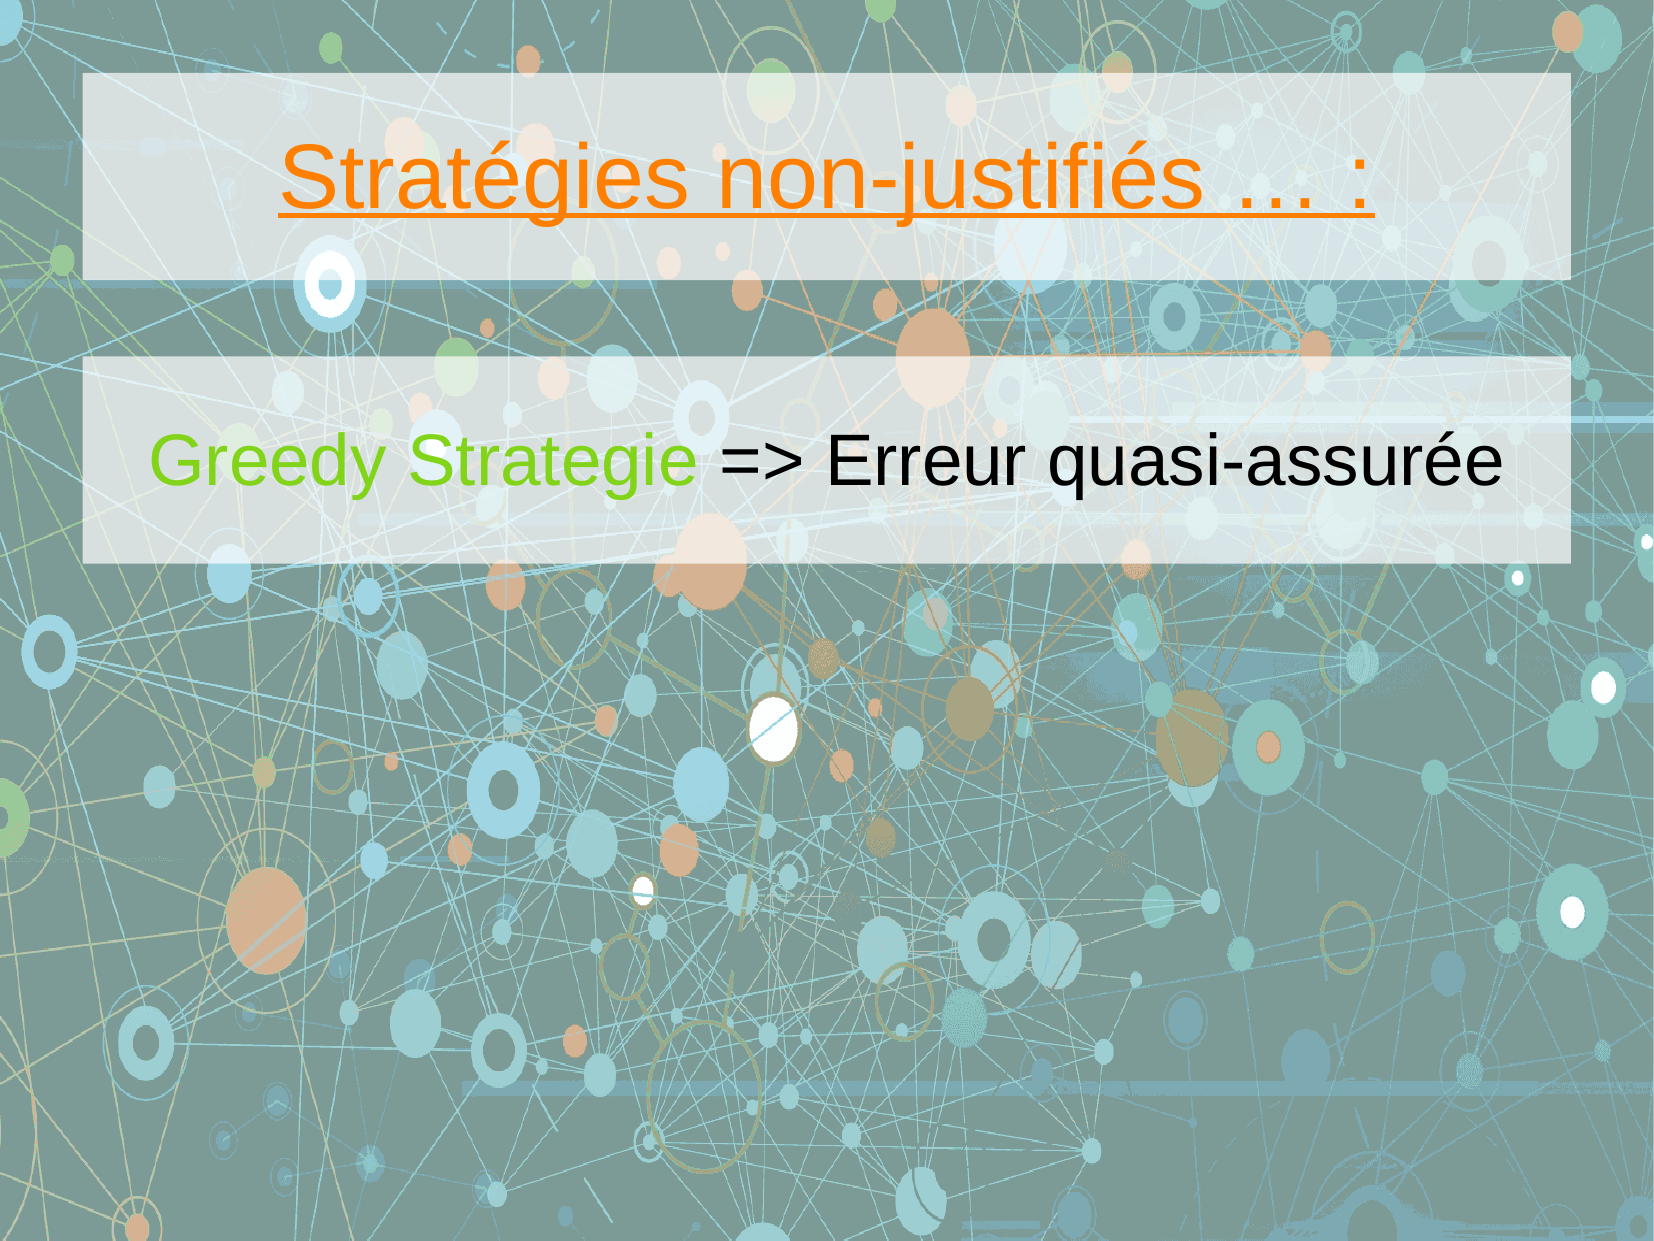

# Stratégies non-justifiés … :
Greedy Strategie => Erreur quasi-assurée